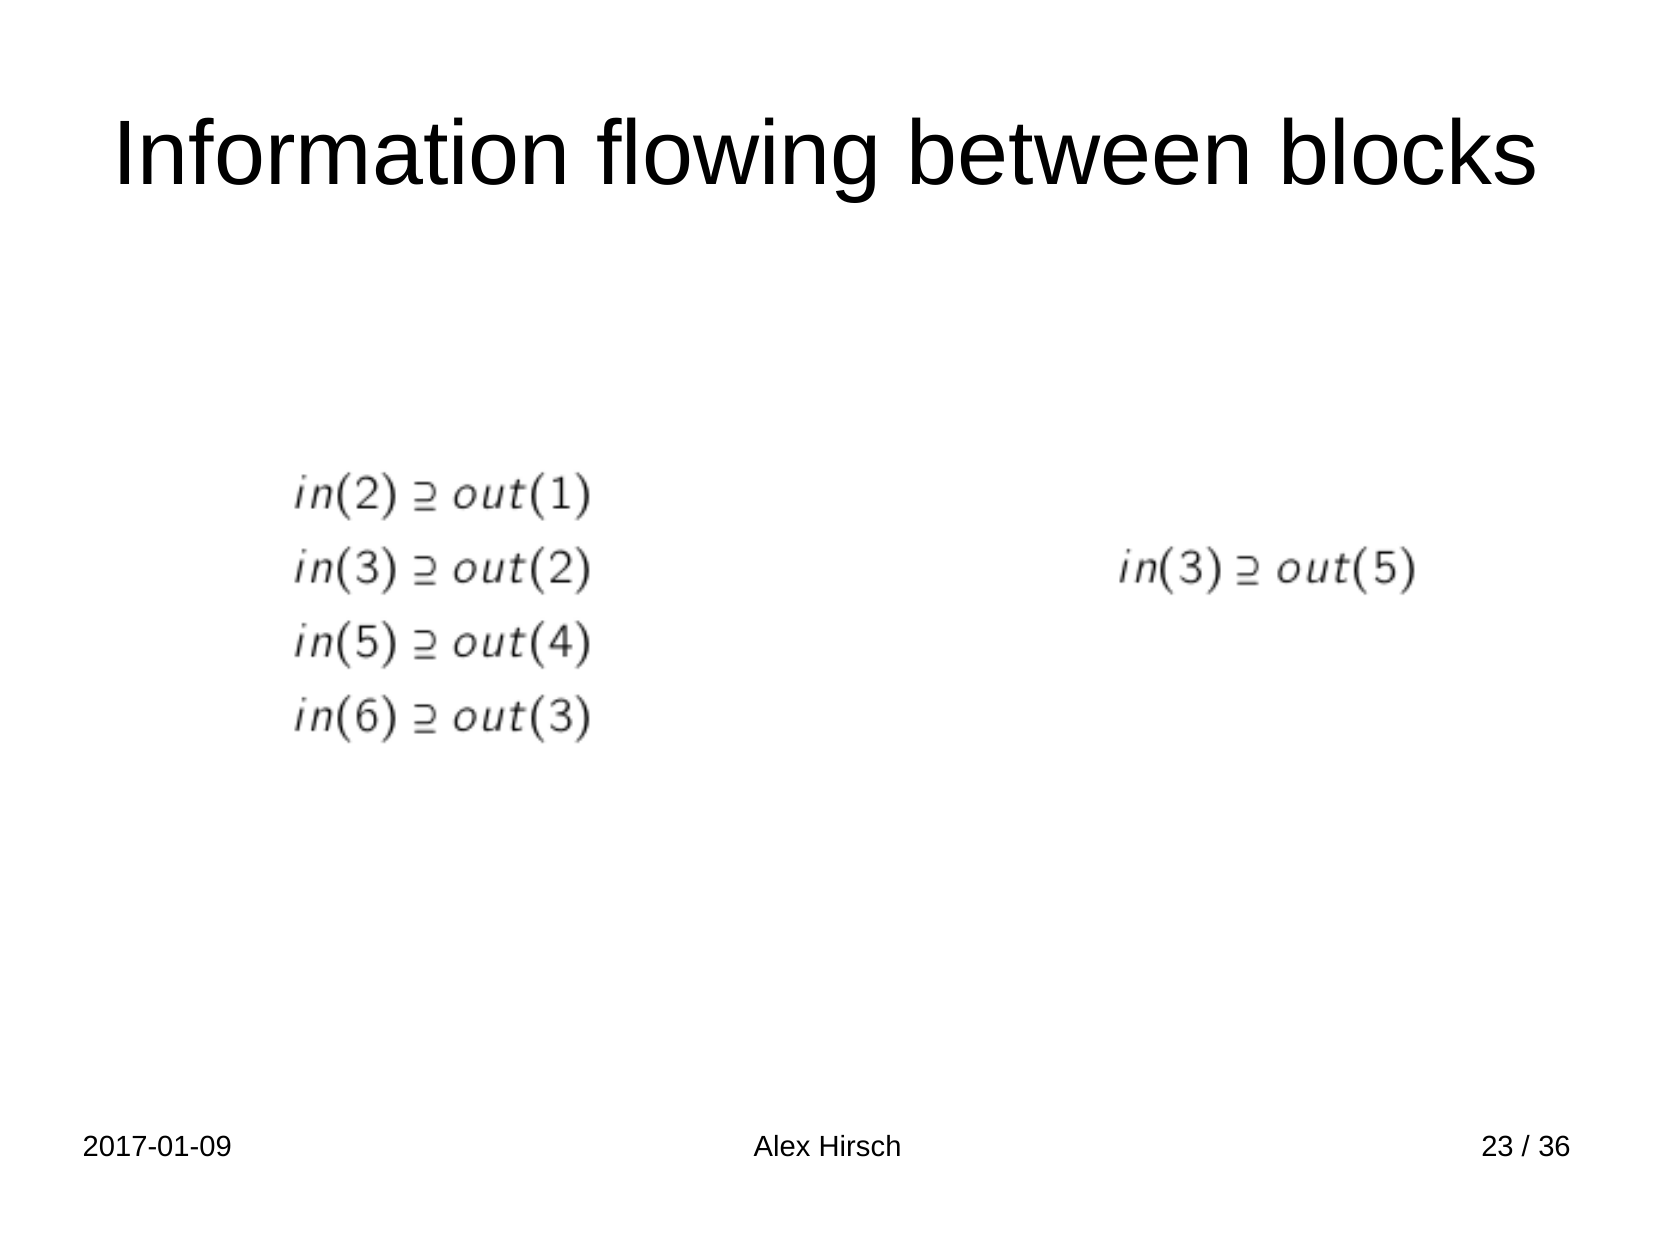

# Information flowing between blocks
2017-01-09
Alex Hirsch
23